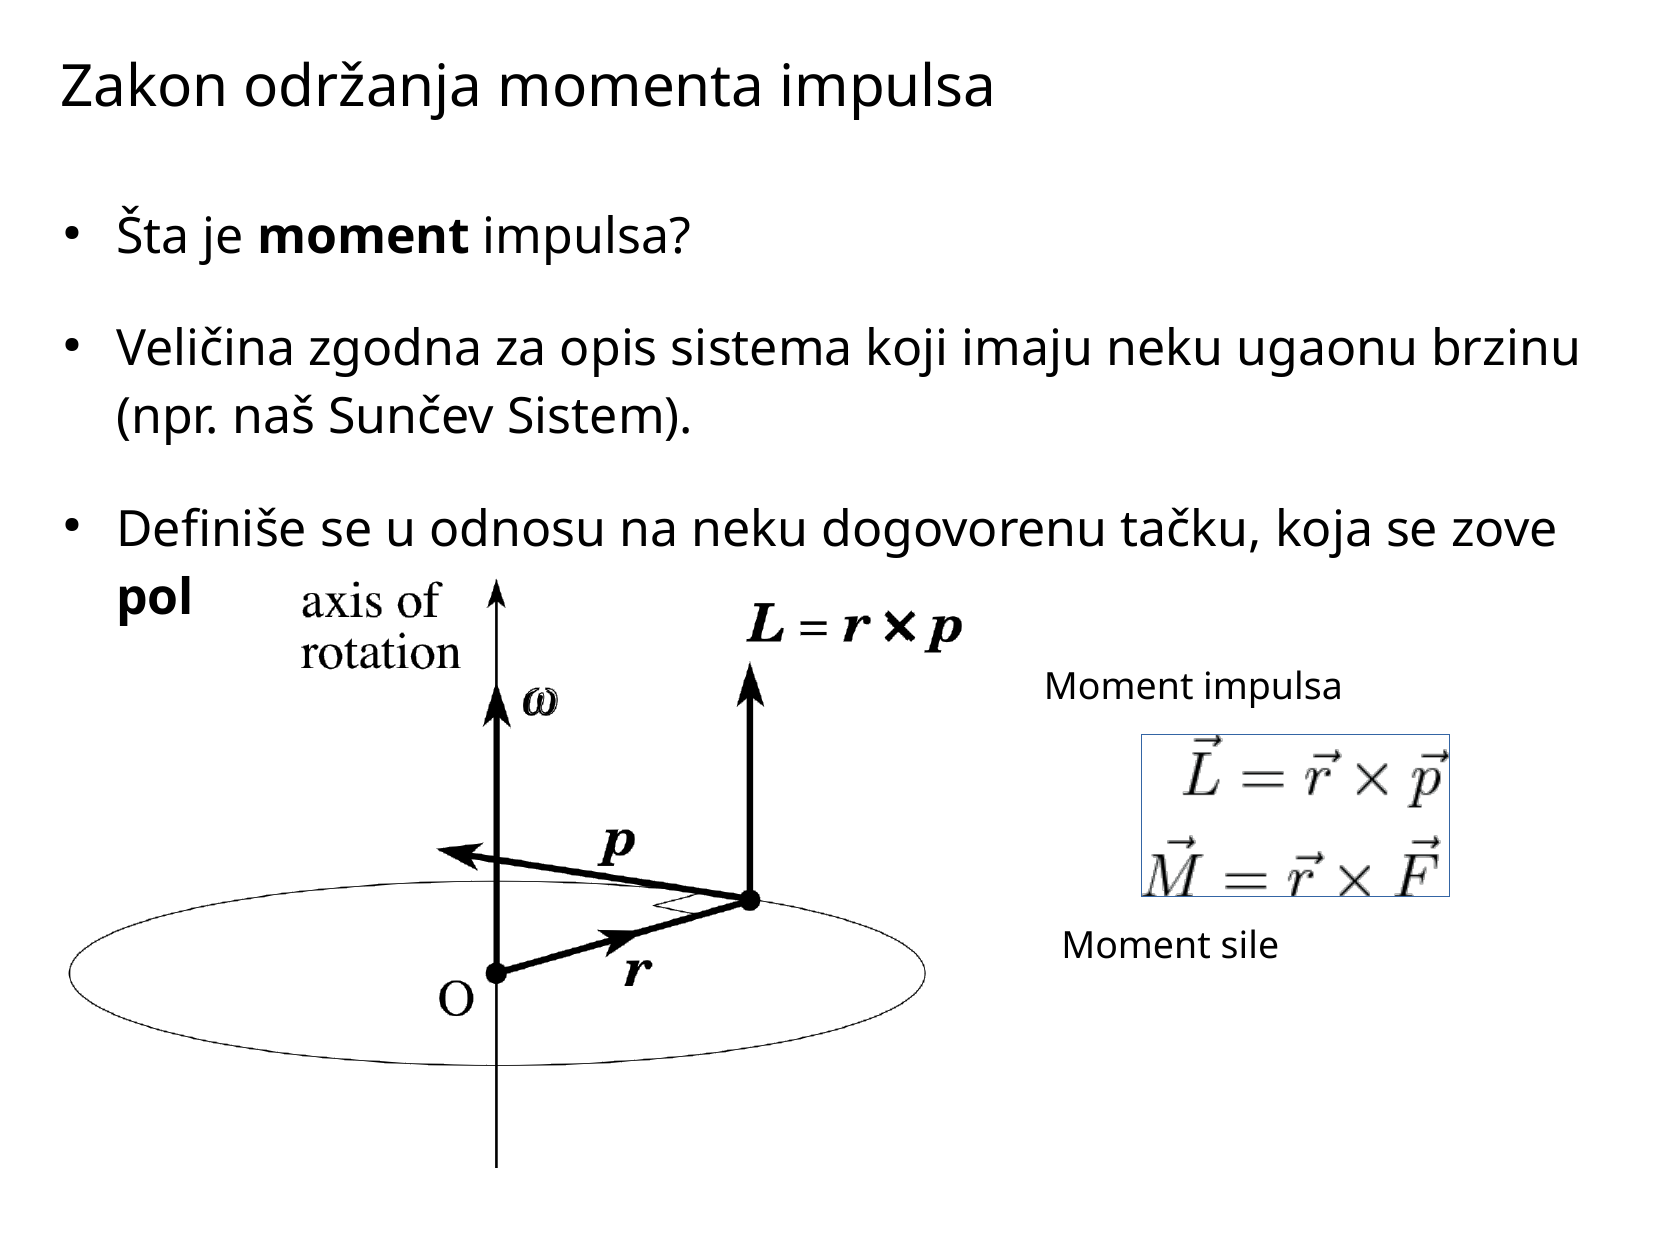

# Zakon održanja momenta impulsa
Šta je moment impulsa?
Veličina zgodna za opis sistema koji imaju neku ugaonu brzinu (npr. naš Sunčev Sistem).
Definiše se u odnosu na neku dogovorenu tačku, koja se zove pol
Moment impulsa
Moment sile